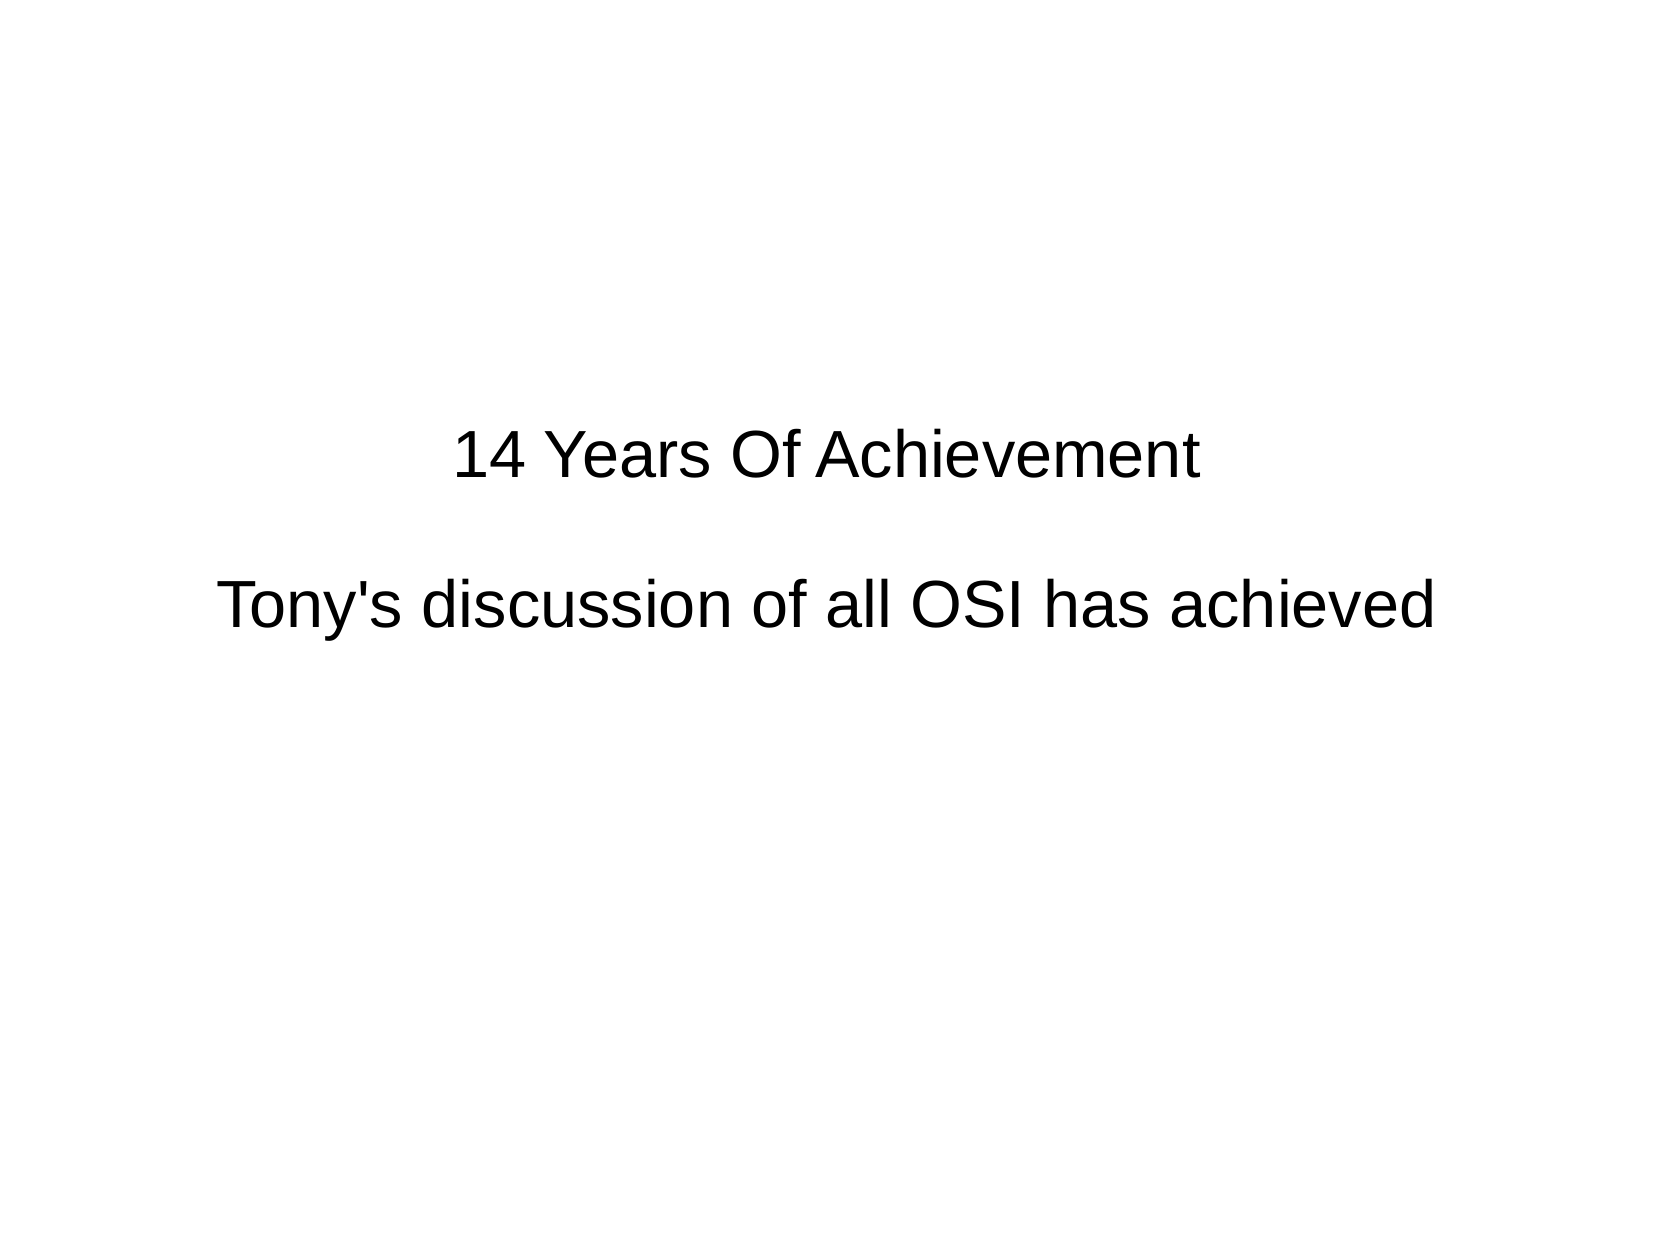

# 14 Years Of Achievement
Tony's discussion of all OSI has achieved